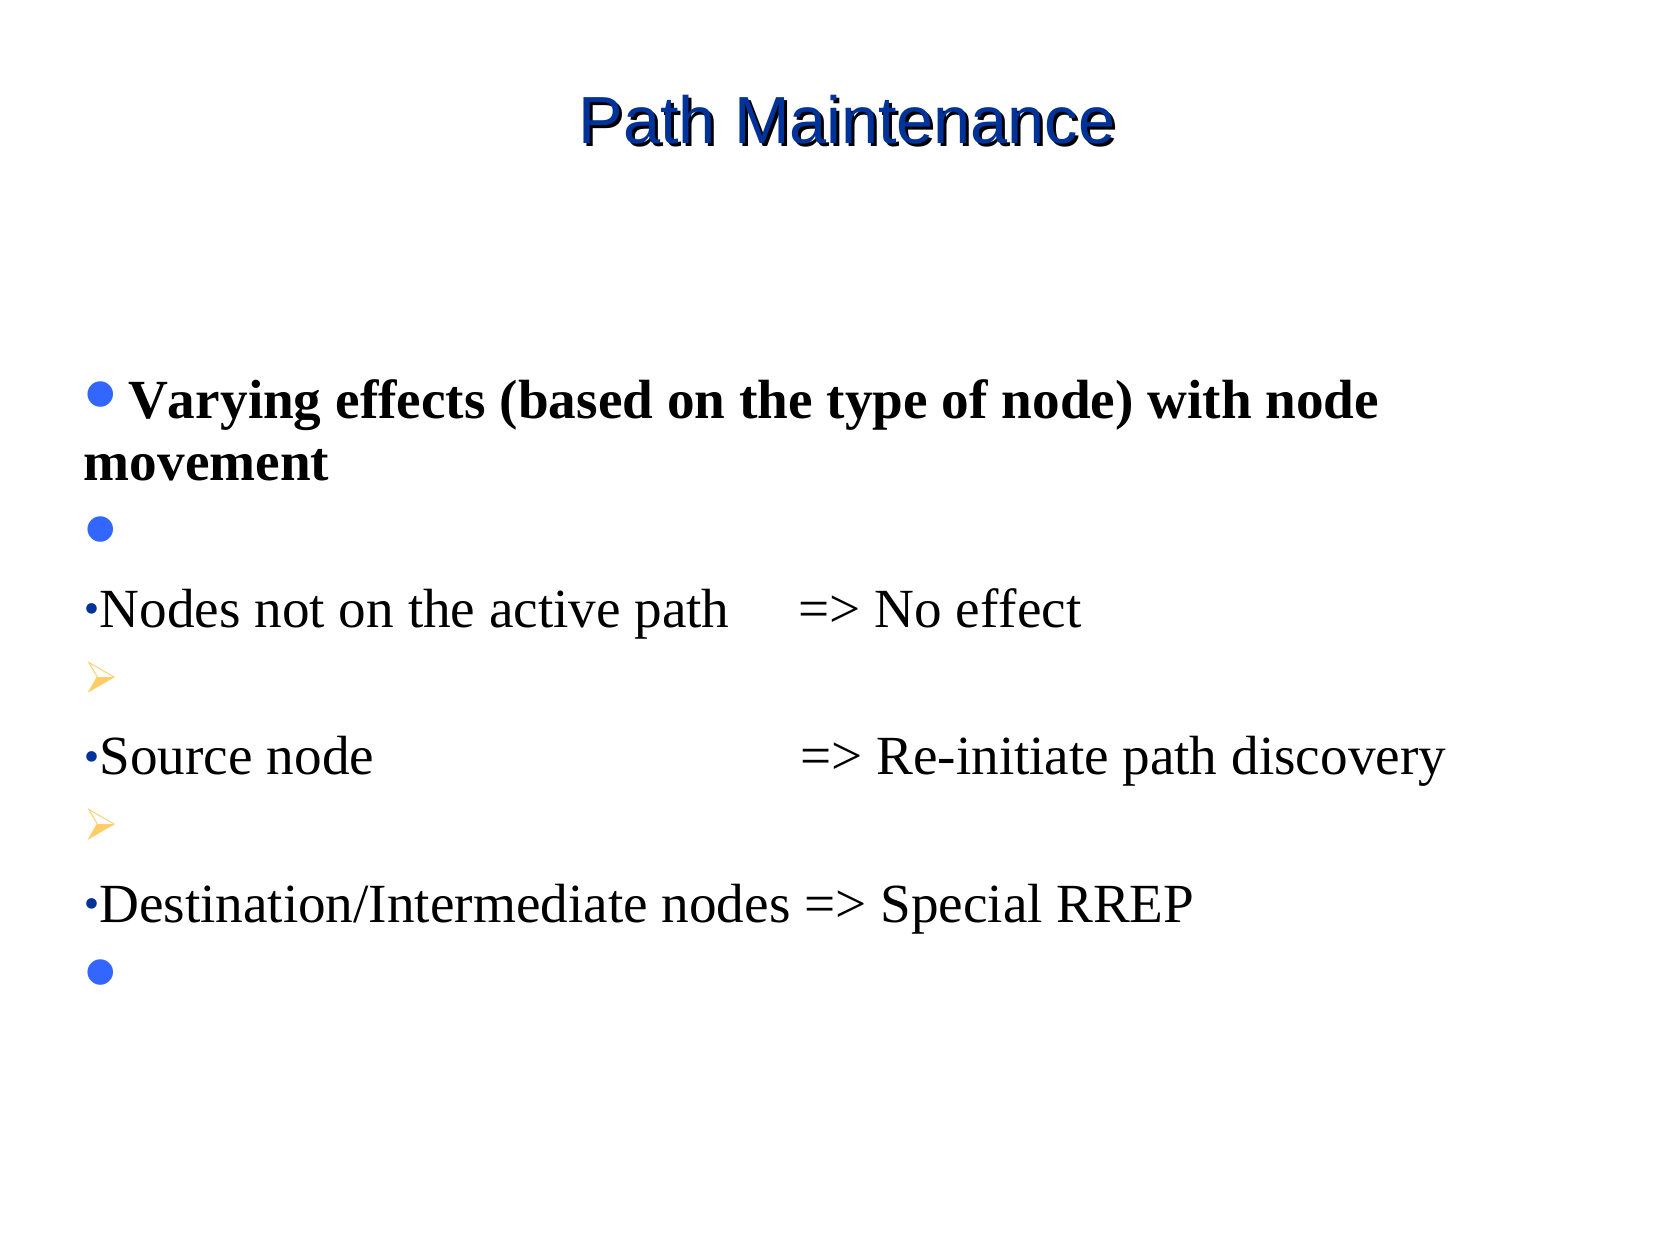

# Path Maintenance
Varying effects (based on the type of node) with node movement
Nodes not on the active path => No effect
Source node => Re-initiate path discovery
Destination/Intermediate nodes => Special RREP